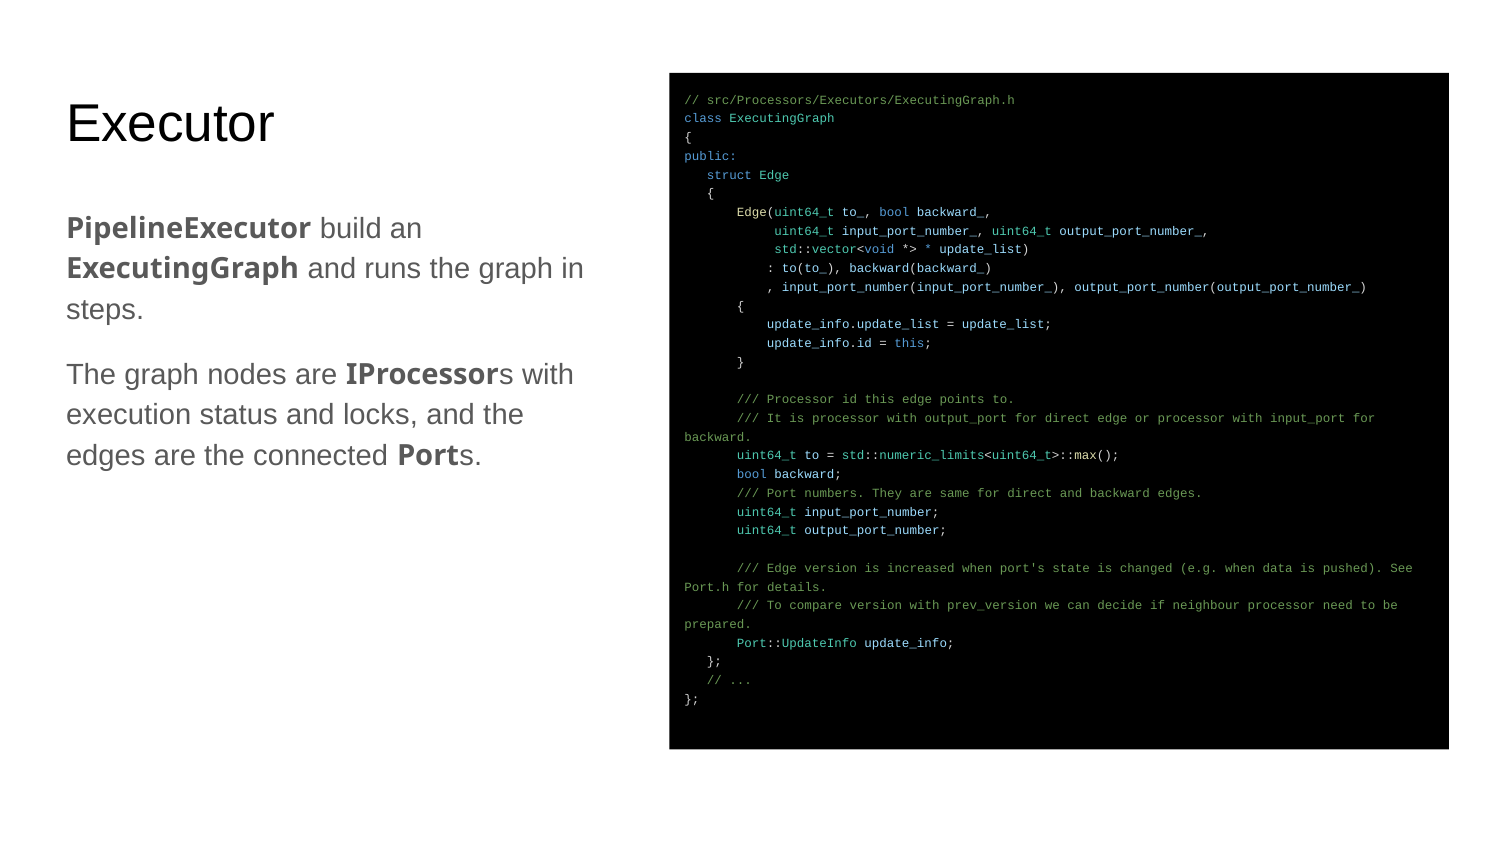

# Executor
// src/Processors/Executors/ExecutingGraph.h
class ExecutingGraph
{
public:
 struct Edge
 {
 Edge(uint64_t to_, bool backward_,
 uint64_t input_port_number_, uint64_t output_port_number_,
 std::vector<void *> * update_list)
 : to(to_), backward(backward_)
 , input_port_number(input_port_number_), output_port_number(output_port_number_)
 {
 update_info.update_list = update_list;
 update_info.id = this;
 }
 /// Processor id this edge points to.
 /// It is processor with output_port for direct edge or processor with input_port for backward.
 uint64_t to = std::numeric_limits<uint64_t>::max();
 bool backward;
 /// Port numbers. They are same for direct and backward edges.
 uint64_t input_port_number;
 uint64_t output_port_number;
 /// Edge version is increased when port's state is changed (e.g. when data is pushed). See Port.h for details.
 /// To compare version with prev_version we can decide if neighbour processor need to be prepared.
 Port::UpdateInfo update_info;
 };
 // ...
};
PipelineExecutor build an ExecutingGraph and runs the graph in steps.
The graph nodes are IProcessors with execution status and locks, and the edges are the connected Ports.